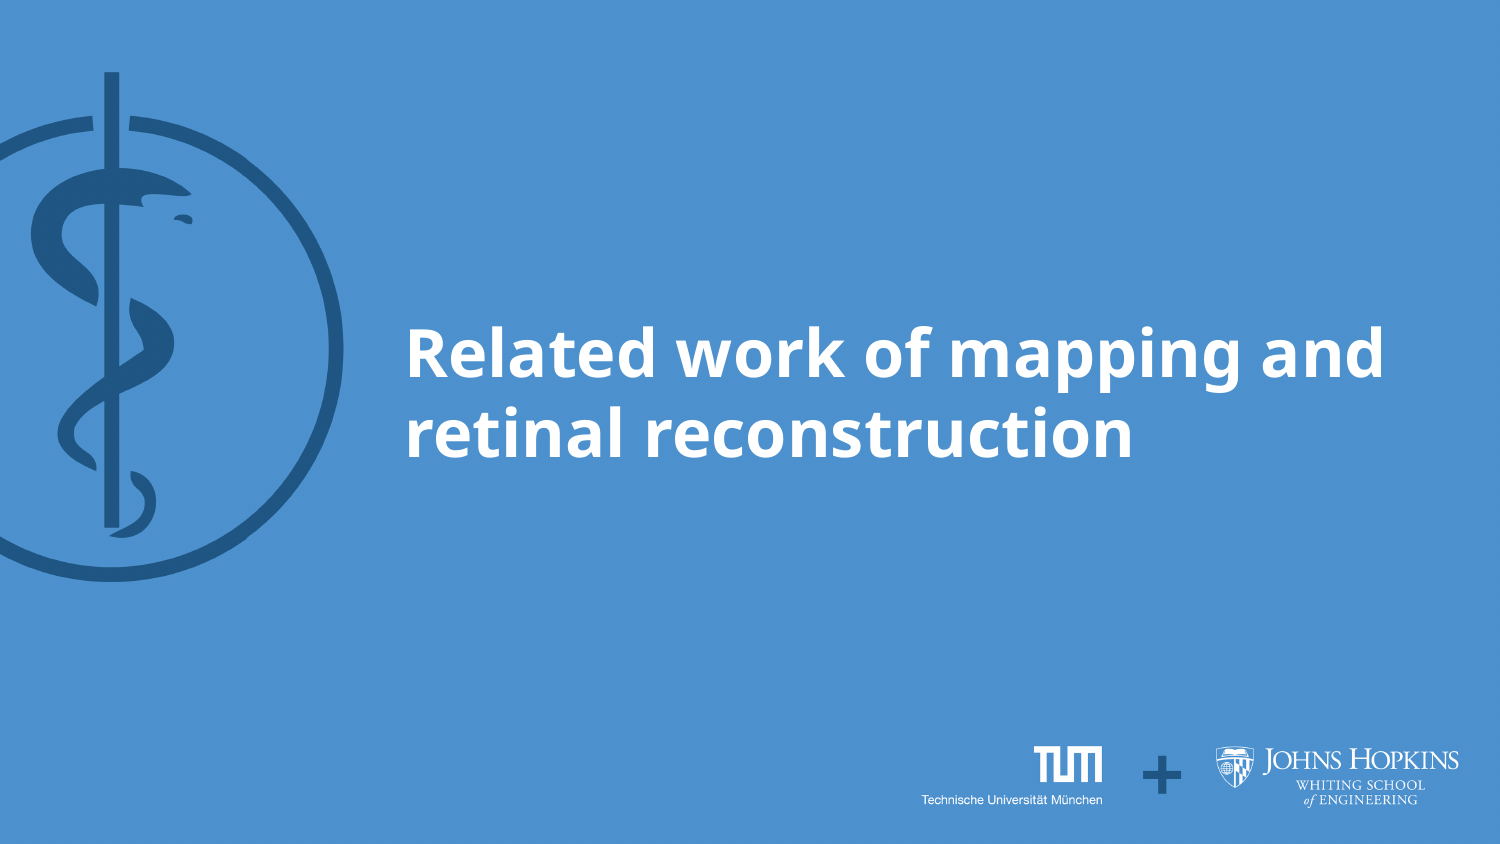

# Related work of mapping and retinal reconstruction